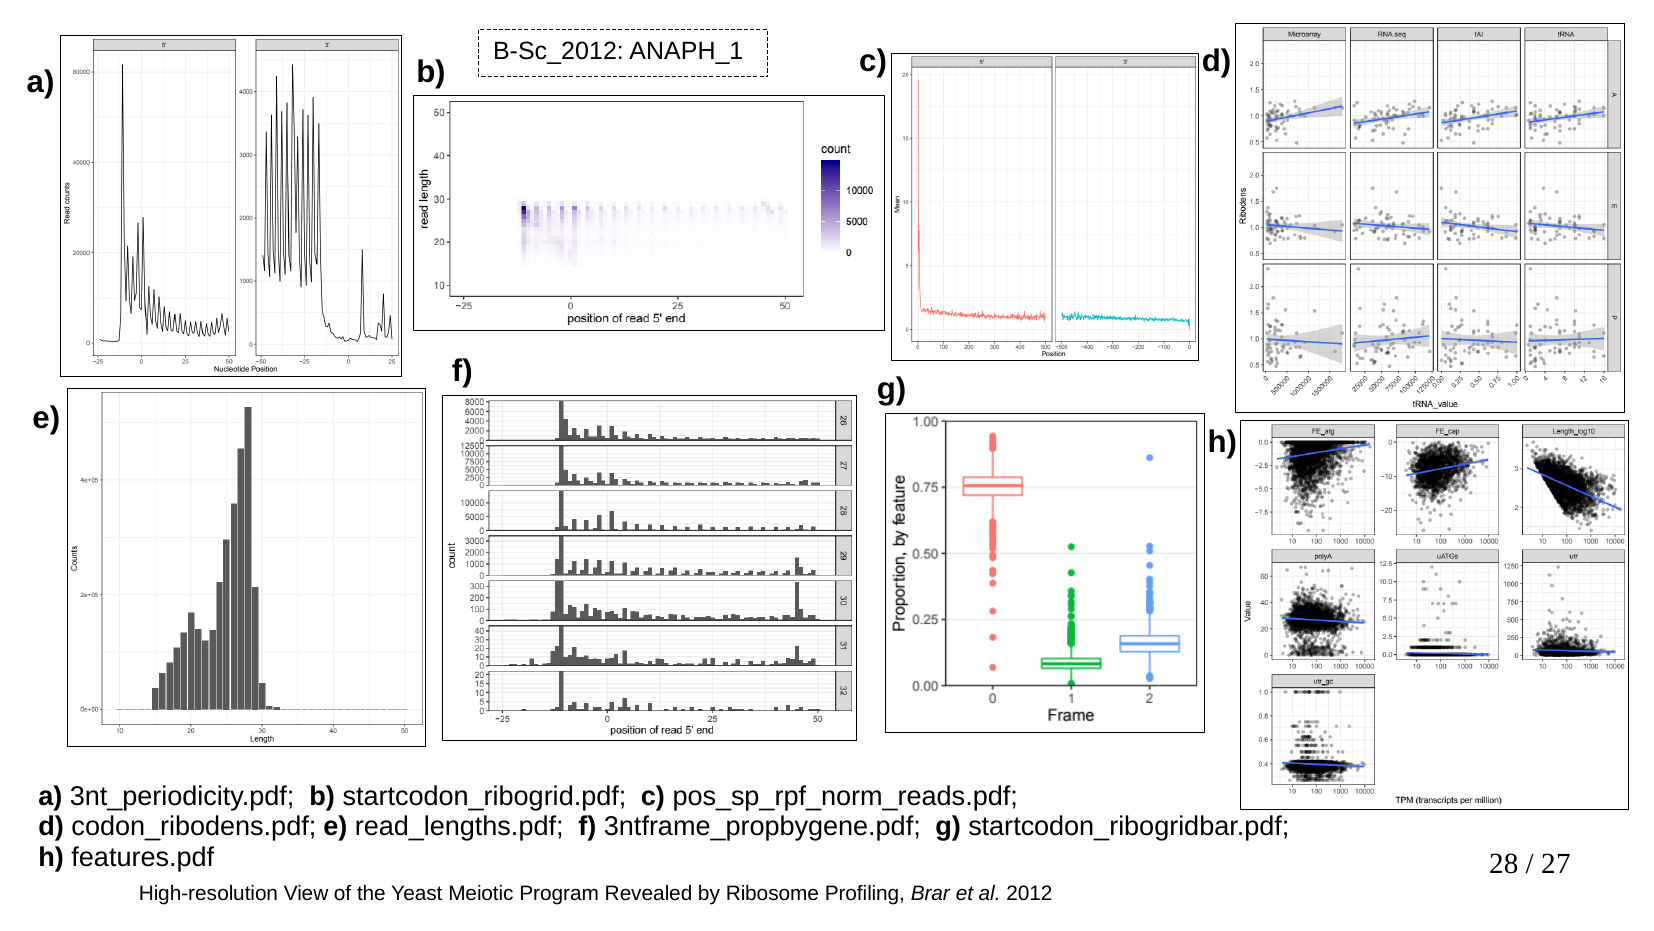

B-Sc_2012: ANAPH_1
c)
d)
b)
a)
f)
g)
e)
h)
a) 3nt_periodicity.pdf; b) startcodon_ribogrid.pdf; c) pos_sp_rpf_norm_reads.pdf;
d) codon_ribodens.pdf; e) read_lengths.pdf; f) 3ntframe_propbygene.pdf; g) startcodon_ribogridbar.pdf;
h) features.pdf
28
High-resolution View of the Yeast Meiotic Program Revealed by Ribosome Profiling, Brar et al. 2012